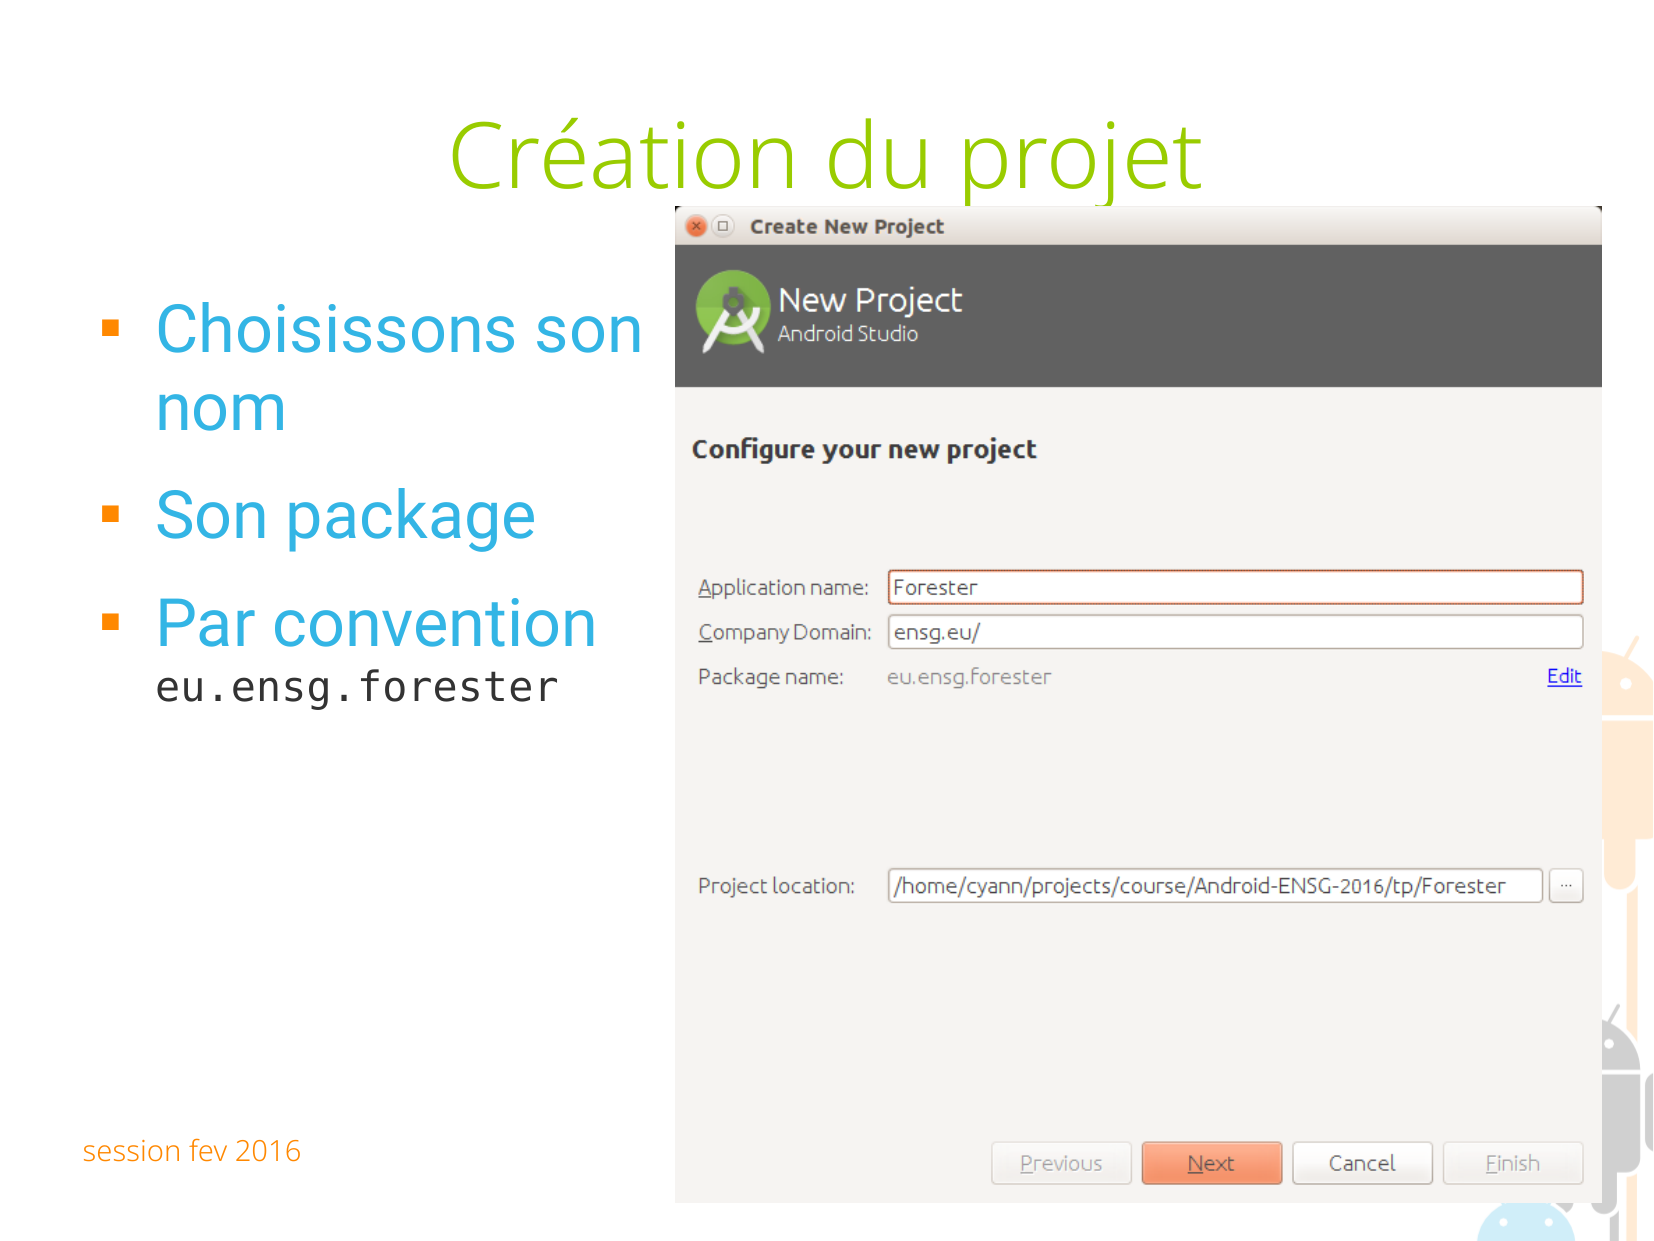

# Création du projet
Choisissons son nom
Son package
Par convention eu.ensg.forester
session fev 2016
Yann Caron (c) 2014
13